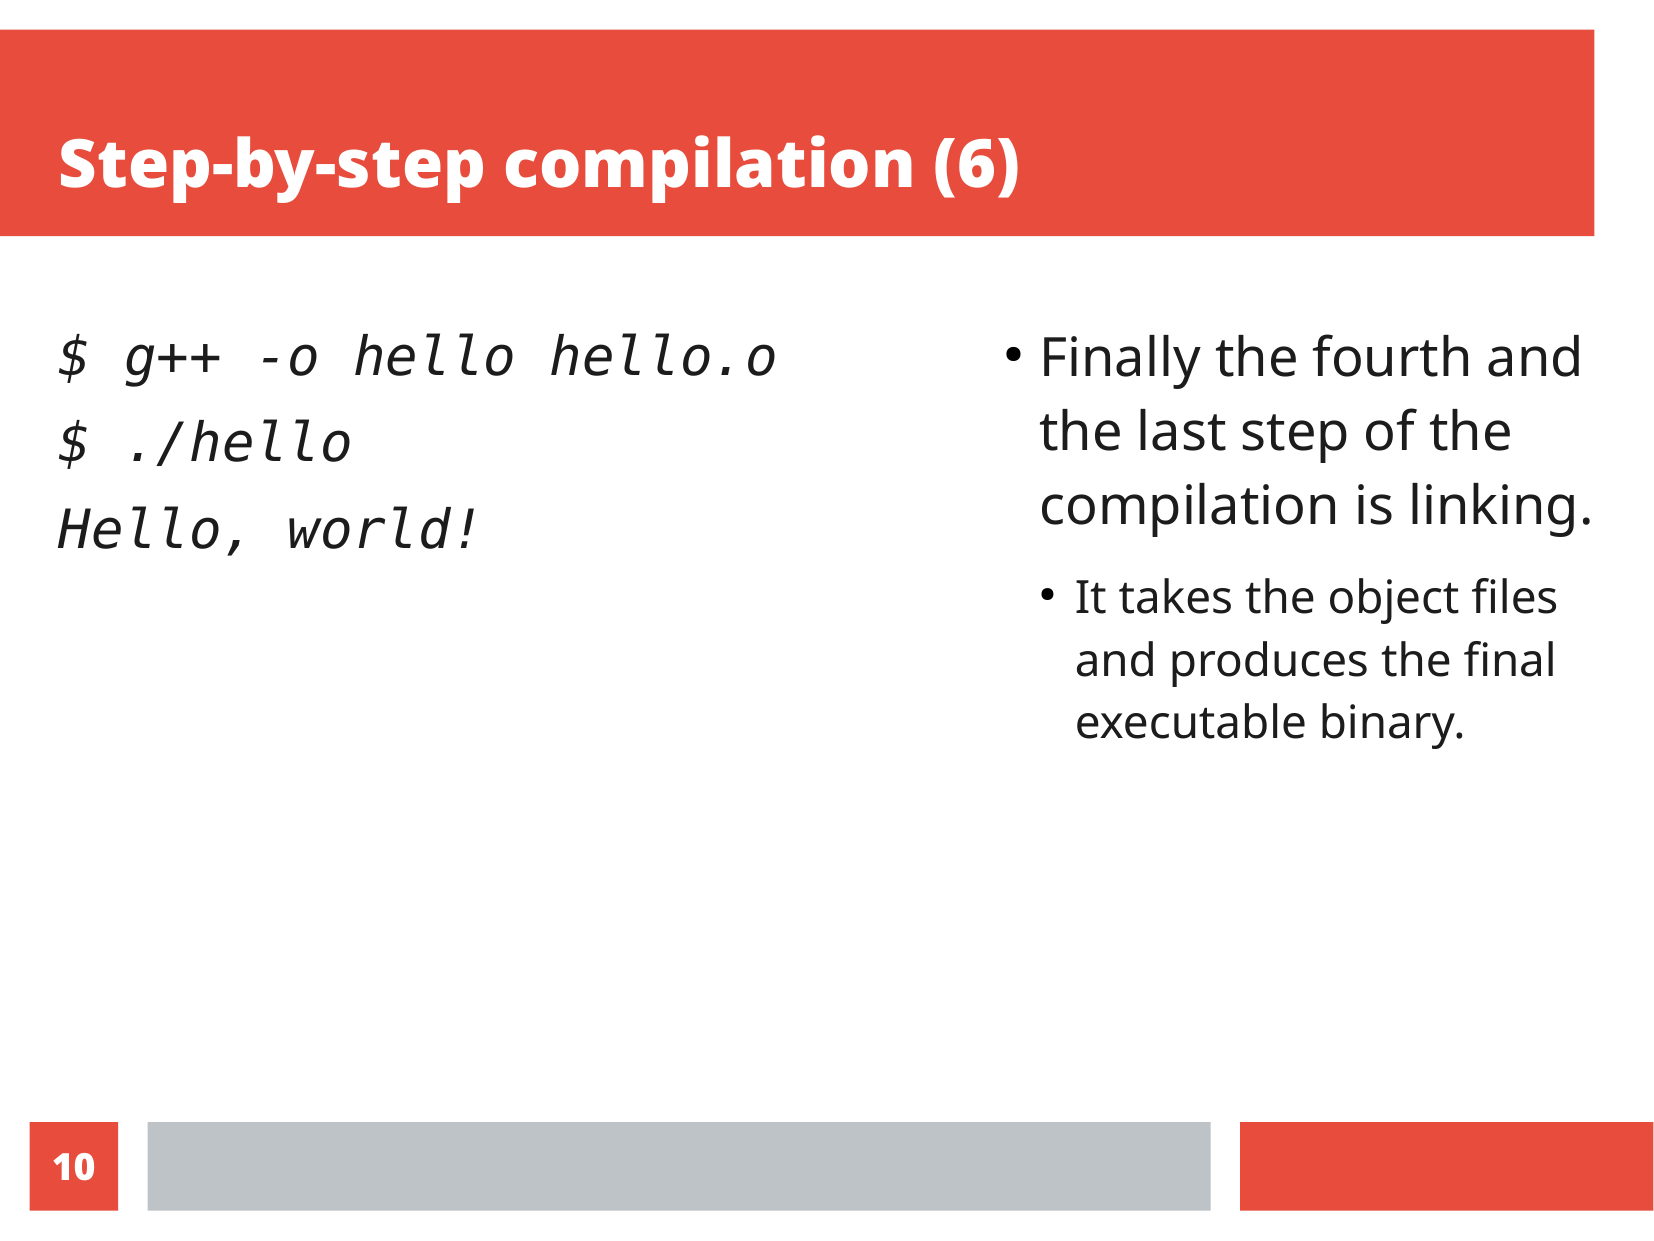

# Step-by-step compilation (6)
Finally the fourth and the last step of the compilation is linking.
It takes the object files and produces the final executable binary.
$ g++ -o hello hello.o
$ ./hello
Hello, world!
10